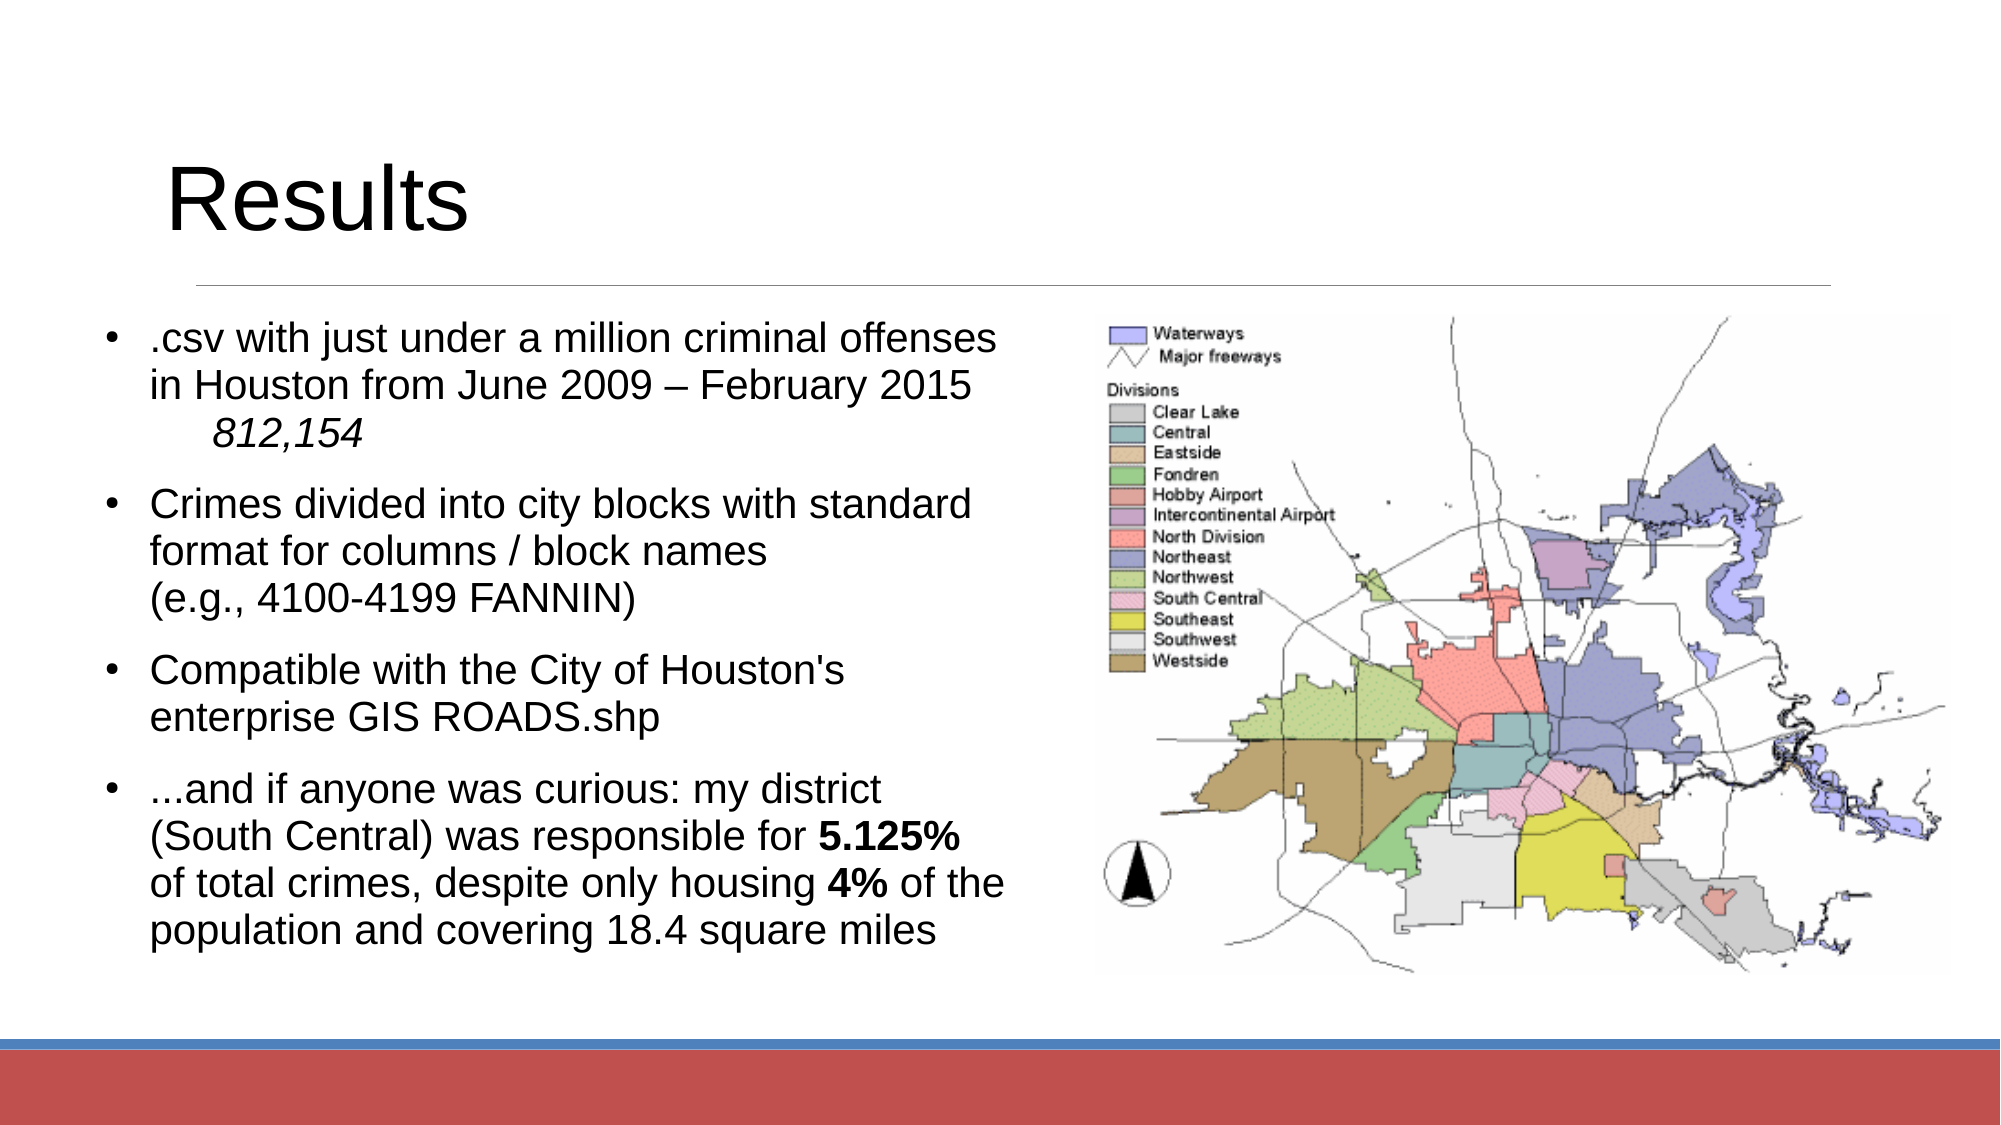

# Results
.csv with just under a million criminal offenses in Houston from June 2009 – February 2015
				812,154
Crimes divided into city blocks with standard format for columns / block names
(e.g., 4100-4199 FANNIN)
Compatible with the City of Houston's enterprise GIS ROADS.shp
...and if anyone was curious: my district (South Central) was responsible for 5.125% of total crimes, despite only housing 4% of the population and covering 18.4 square miles